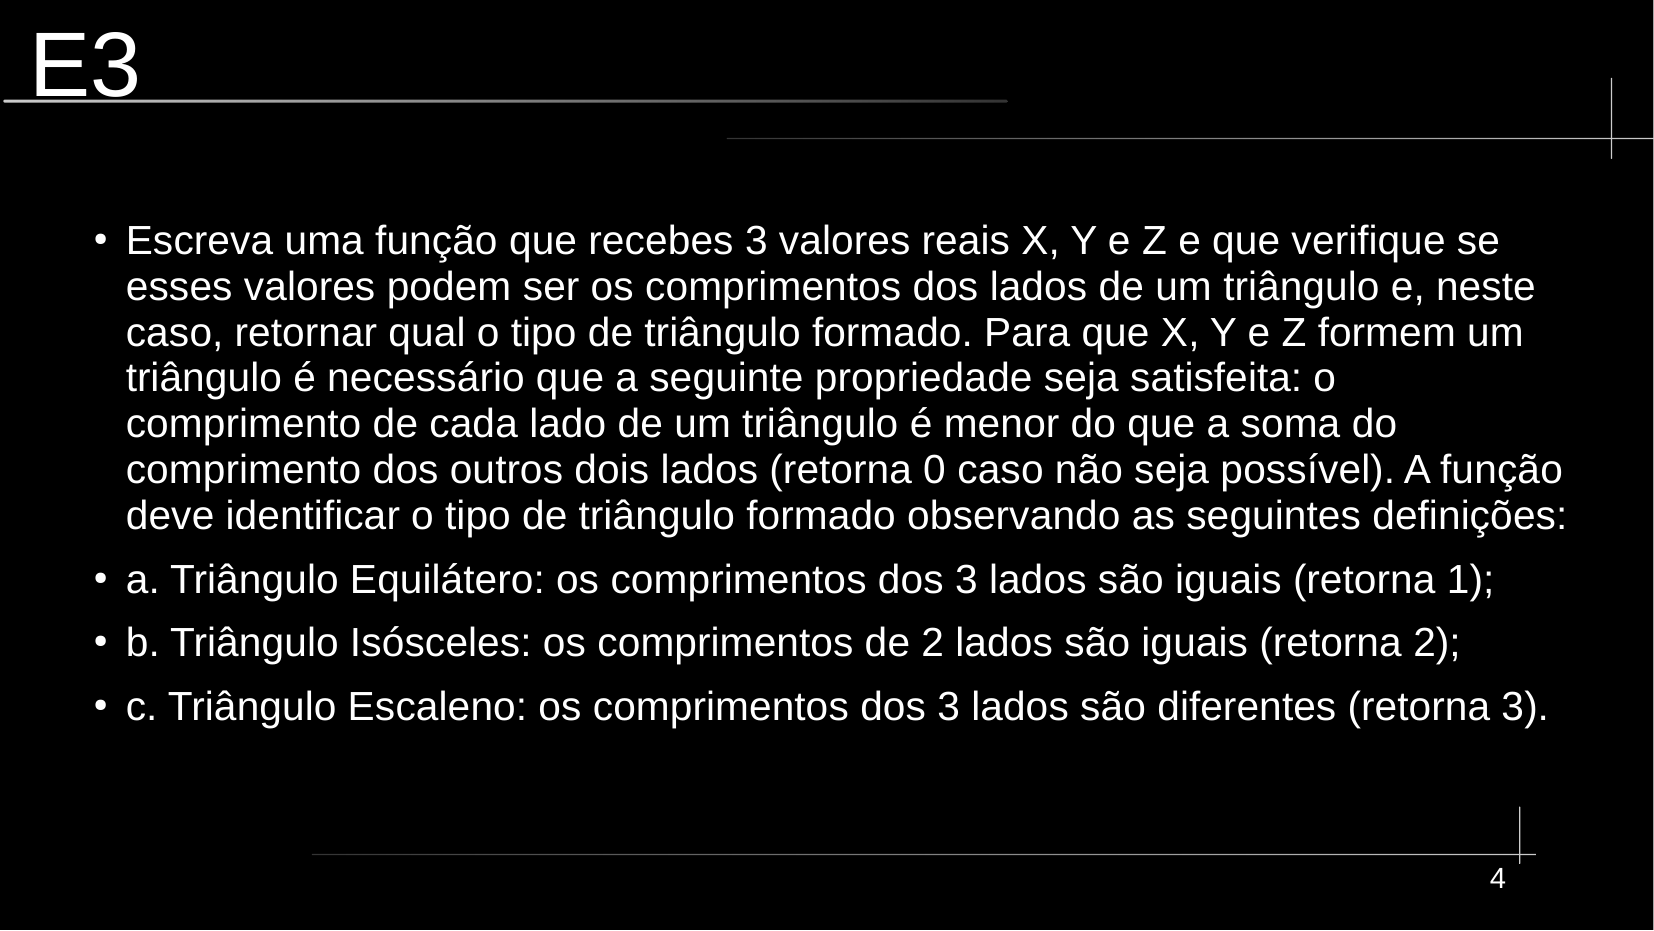

# E3
Escreva uma função que recebes 3 valores reais X, Y e Z e que verifique se esses valores podem ser os comprimentos dos lados de um triângulo e, neste caso, retornar qual o tipo de triângulo formado. Para que X, Y e Z formem um triângulo é necessário que a seguinte propriedade seja satisfeita: o comprimento de cada lado de um triângulo é menor do que a soma do comprimento dos outros dois lados (retorna 0 caso não seja possível). A função deve identificar o tipo de triângulo formado observando as seguintes definições:
a. Triângulo Equilátero: os comprimentos dos 3 lados são iguais (retorna 1);
b. Triângulo Isósceles: os comprimentos de 2 lados são iguais (retorna 2);
c. Triângulo Escaleno: os comprimentos dos 3 lados são diferentes (retorna 3).
4